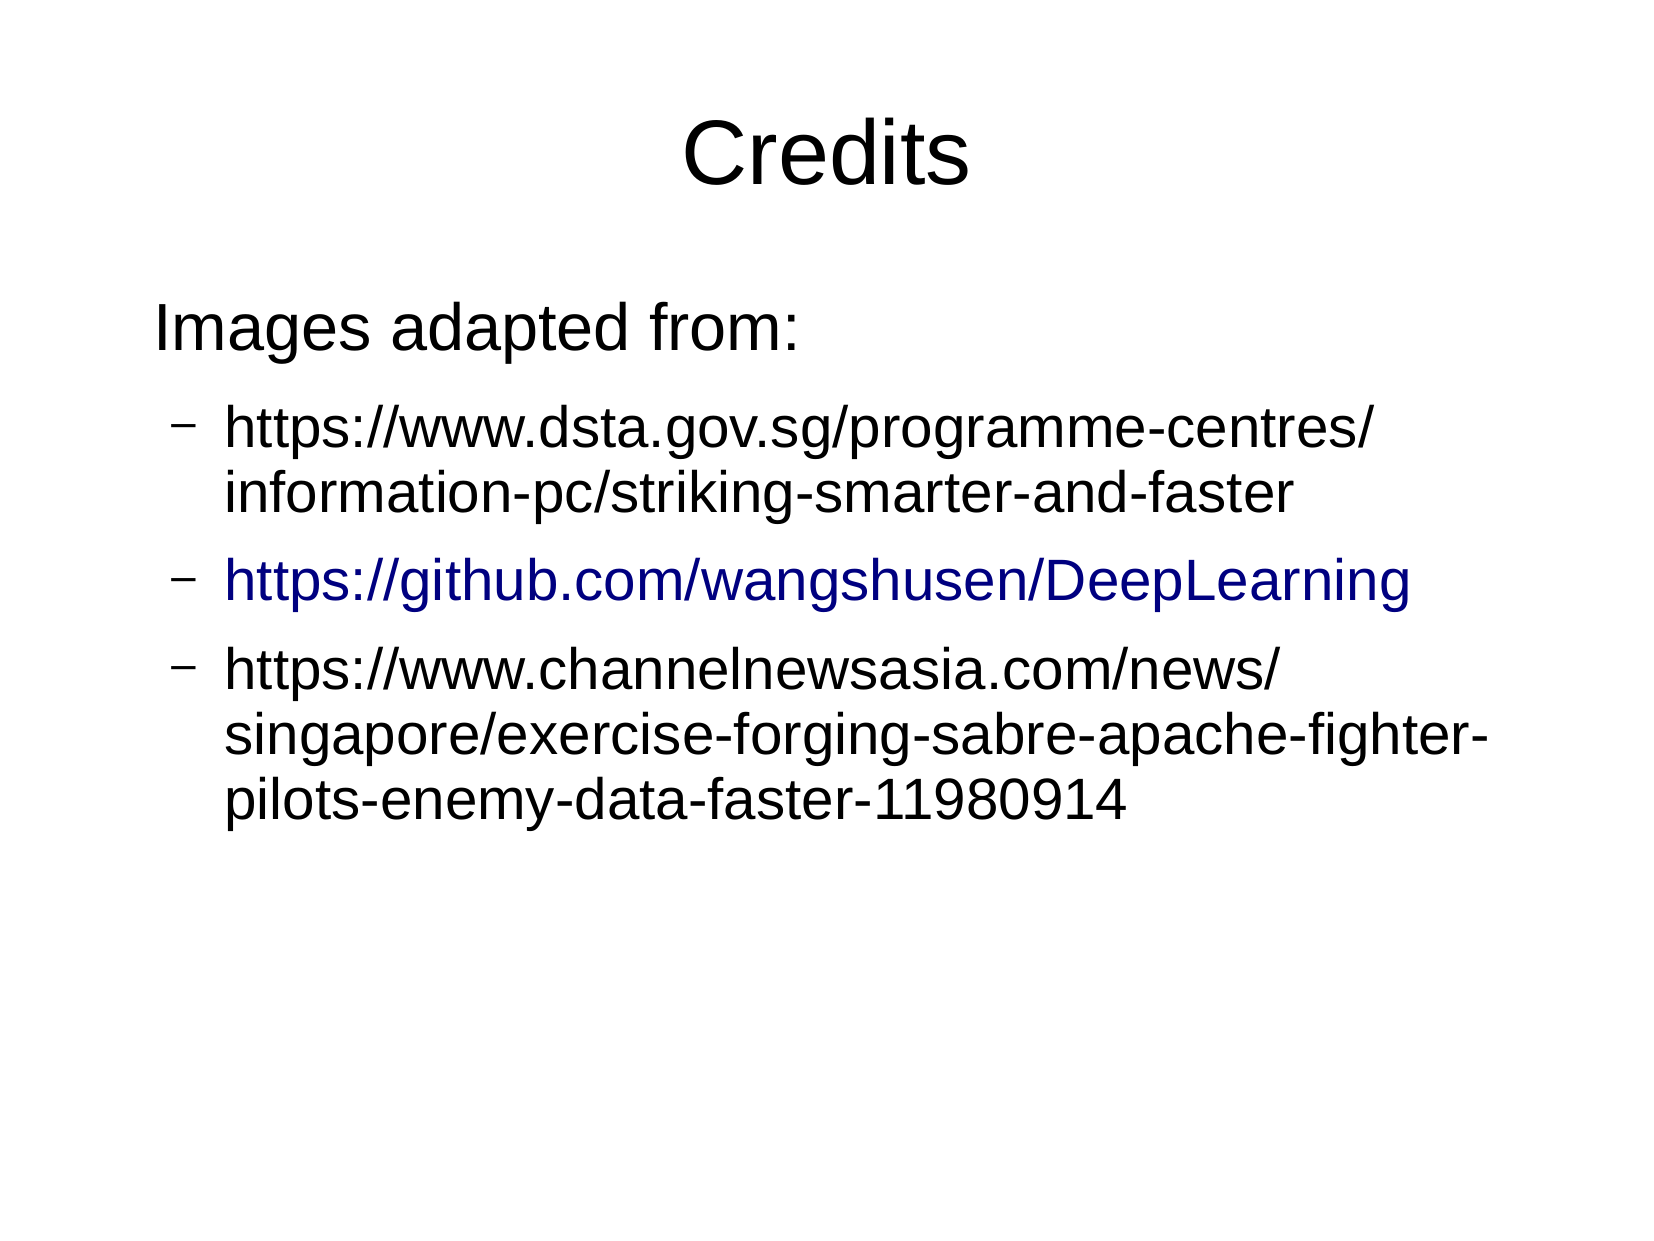

# Credits
Images adapted from:
https://www.dsta.gov.sg/programme-centres/information-pc/striking-smarter-and-faster
https://github.com/wangshusen/DeepLearning
https://www.channelnewsasia.com/news/singapore/exercise-forging-sabre-apache-fighter-pilots-enemy-data-faster-11980914